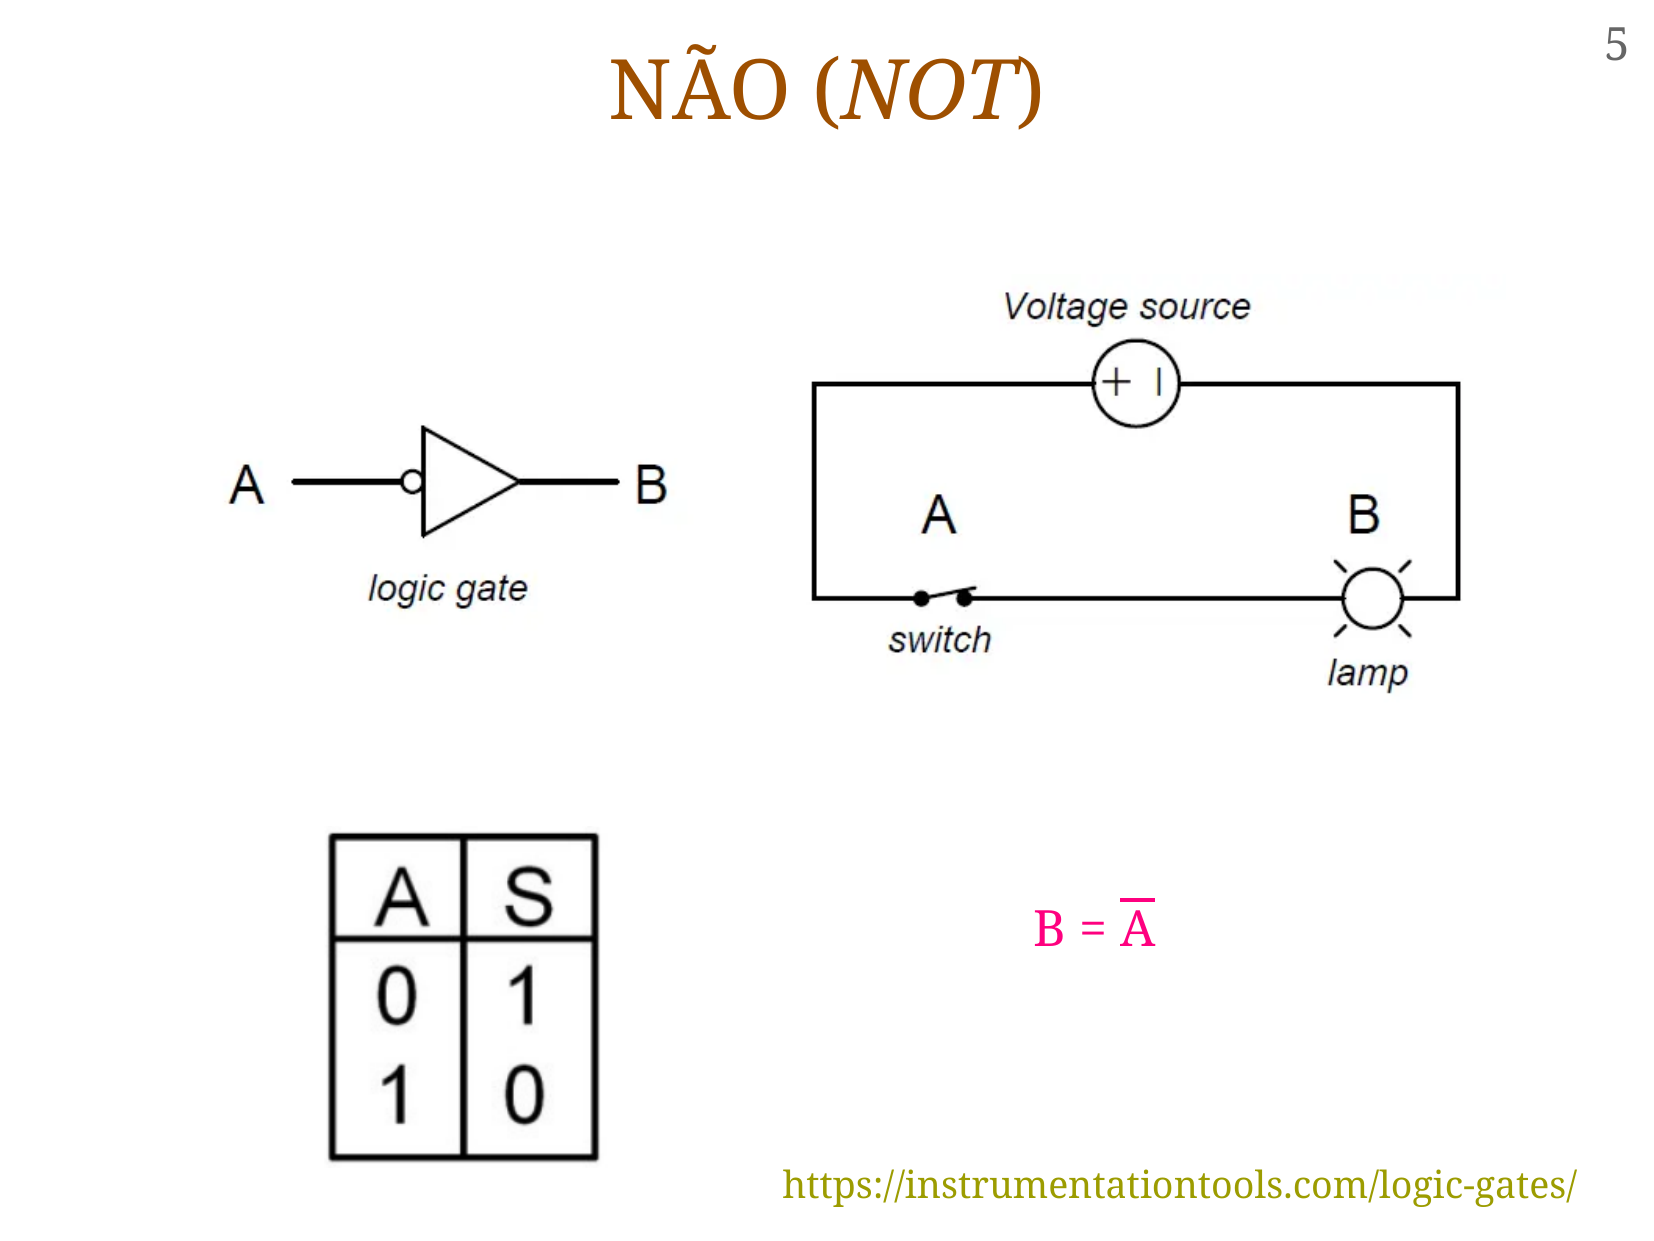

5
# NÃO (NOT)
B = A
https://instrumentationtools.com/logic-gates/